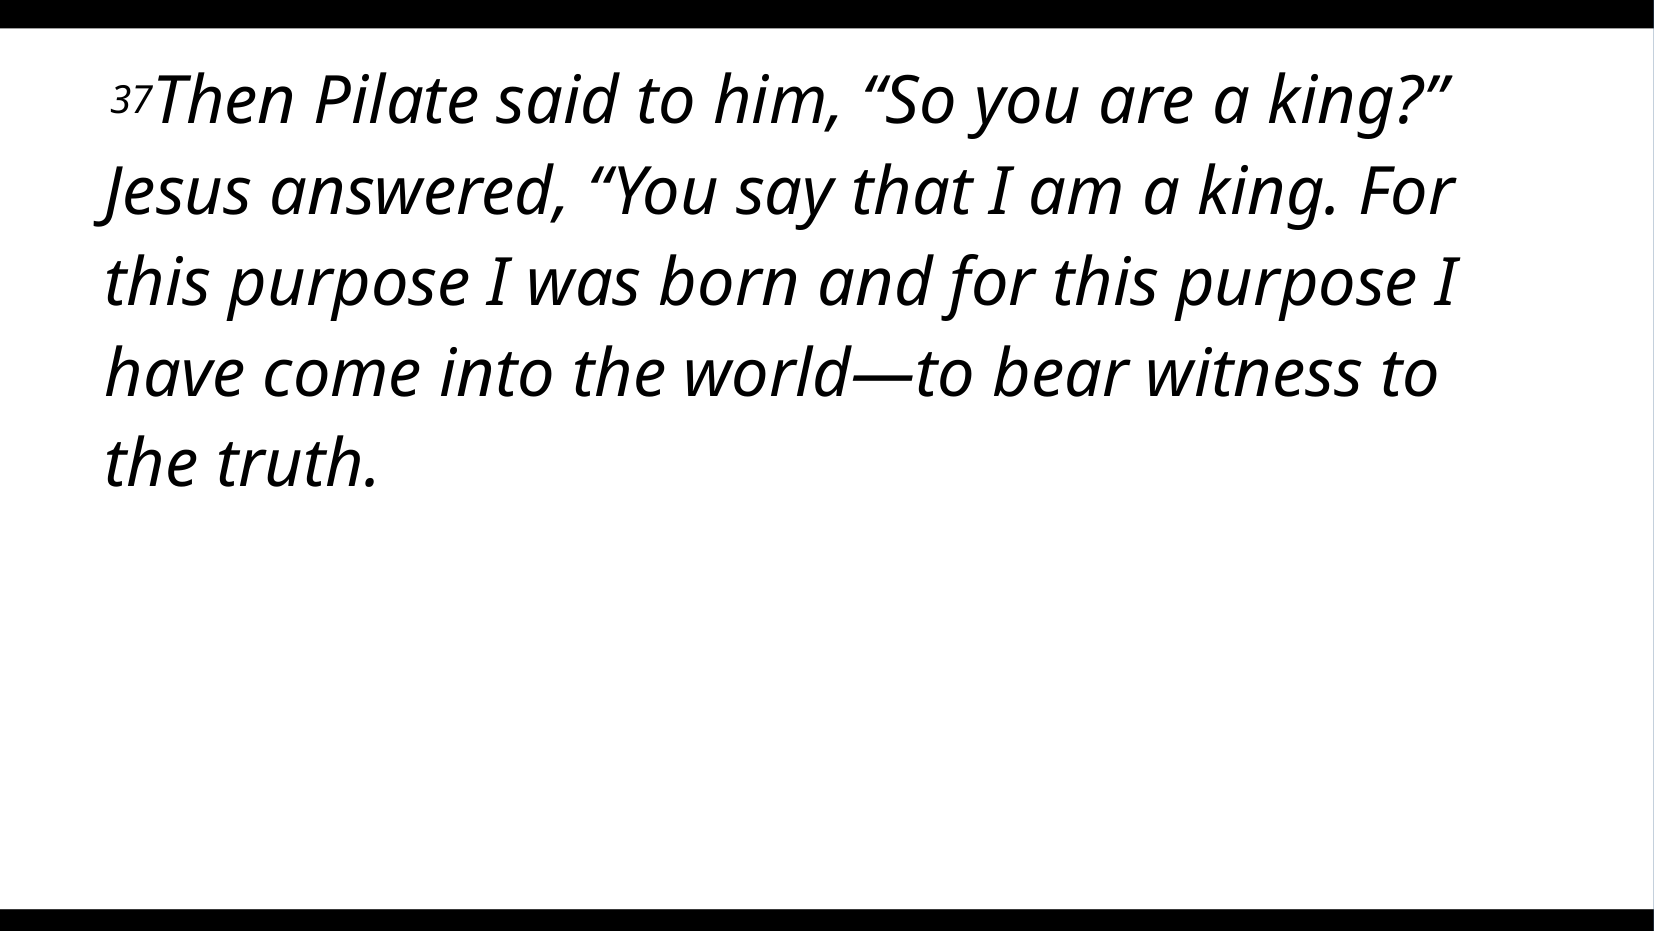

37Then Pilate said to him, “So you are a king?” Jesus answered, “You say that I am a king. For this purpose I was born and for this purpose I have come into the world—to bear witness to the truth.